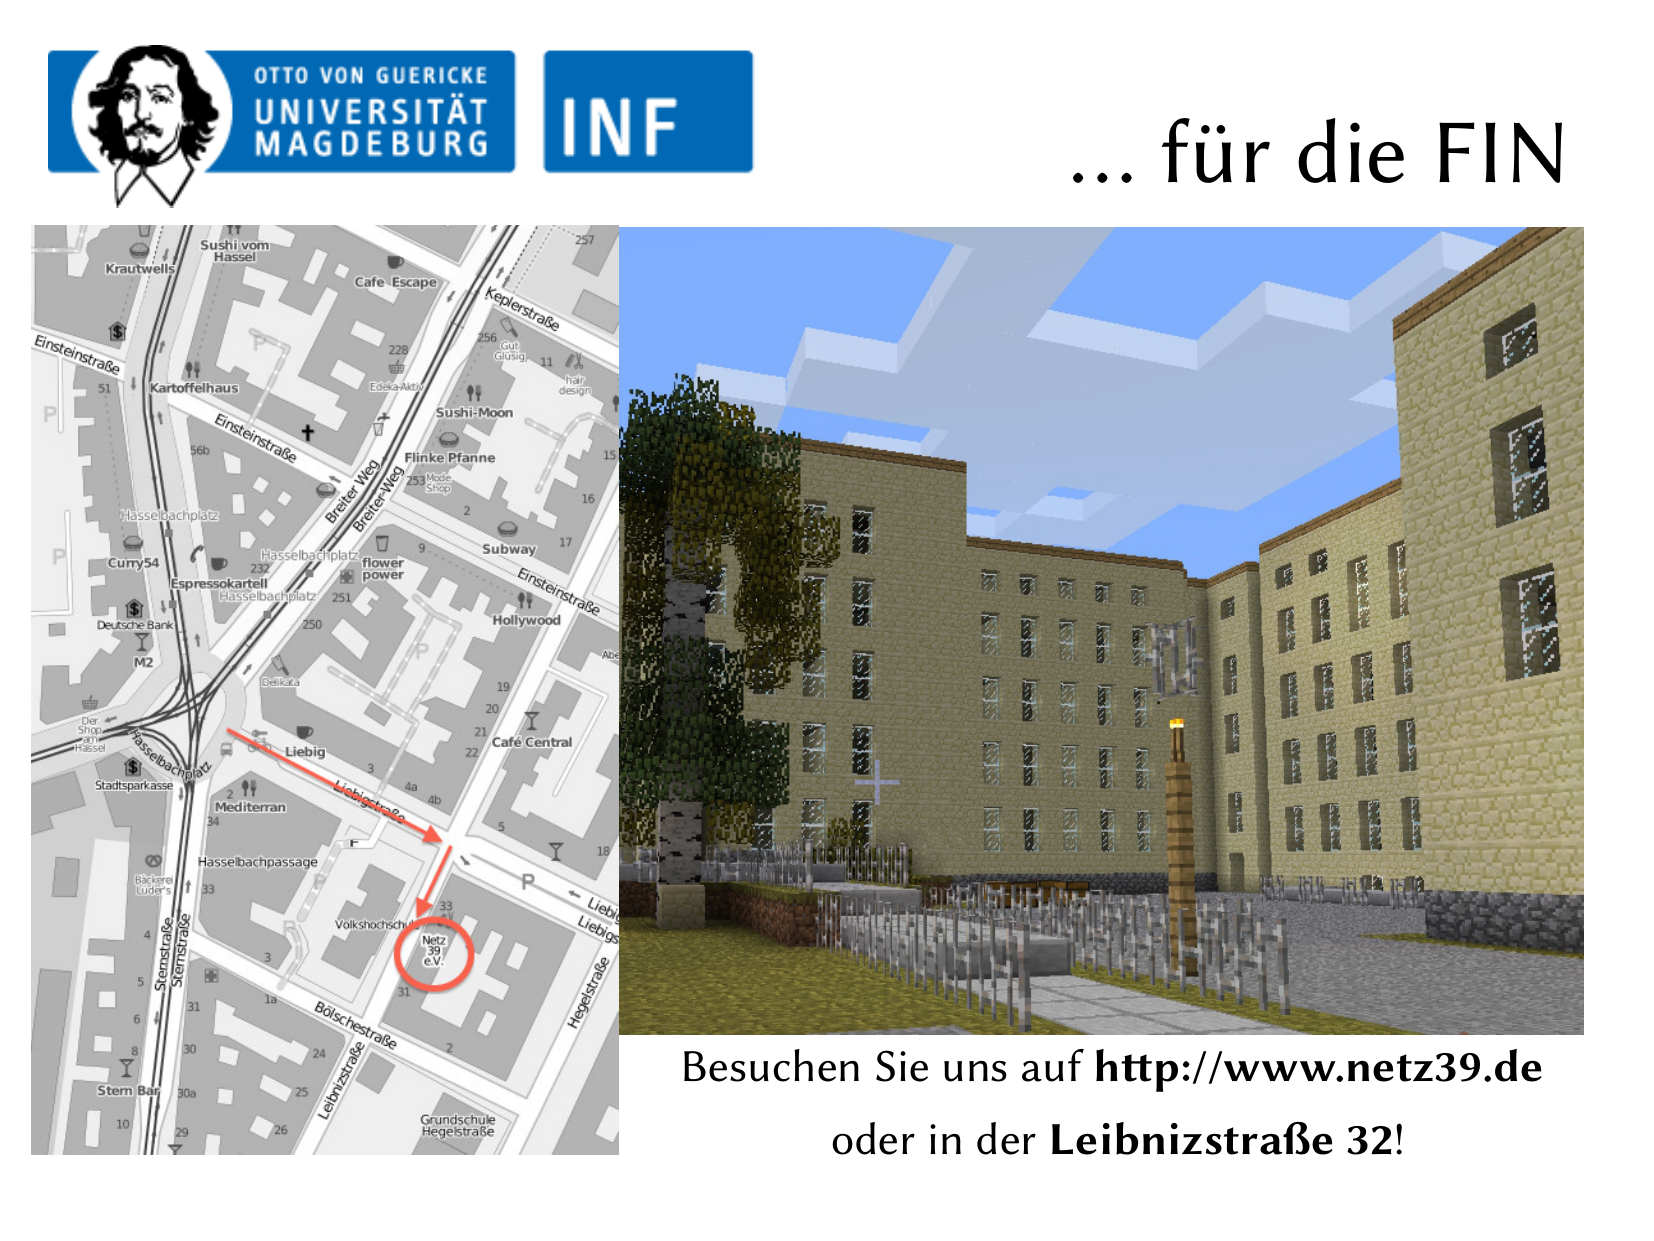

# … für die FIN
Besuchen Sie uns auf http://www.netz39.de
oder in der Leibnizstraße 32!